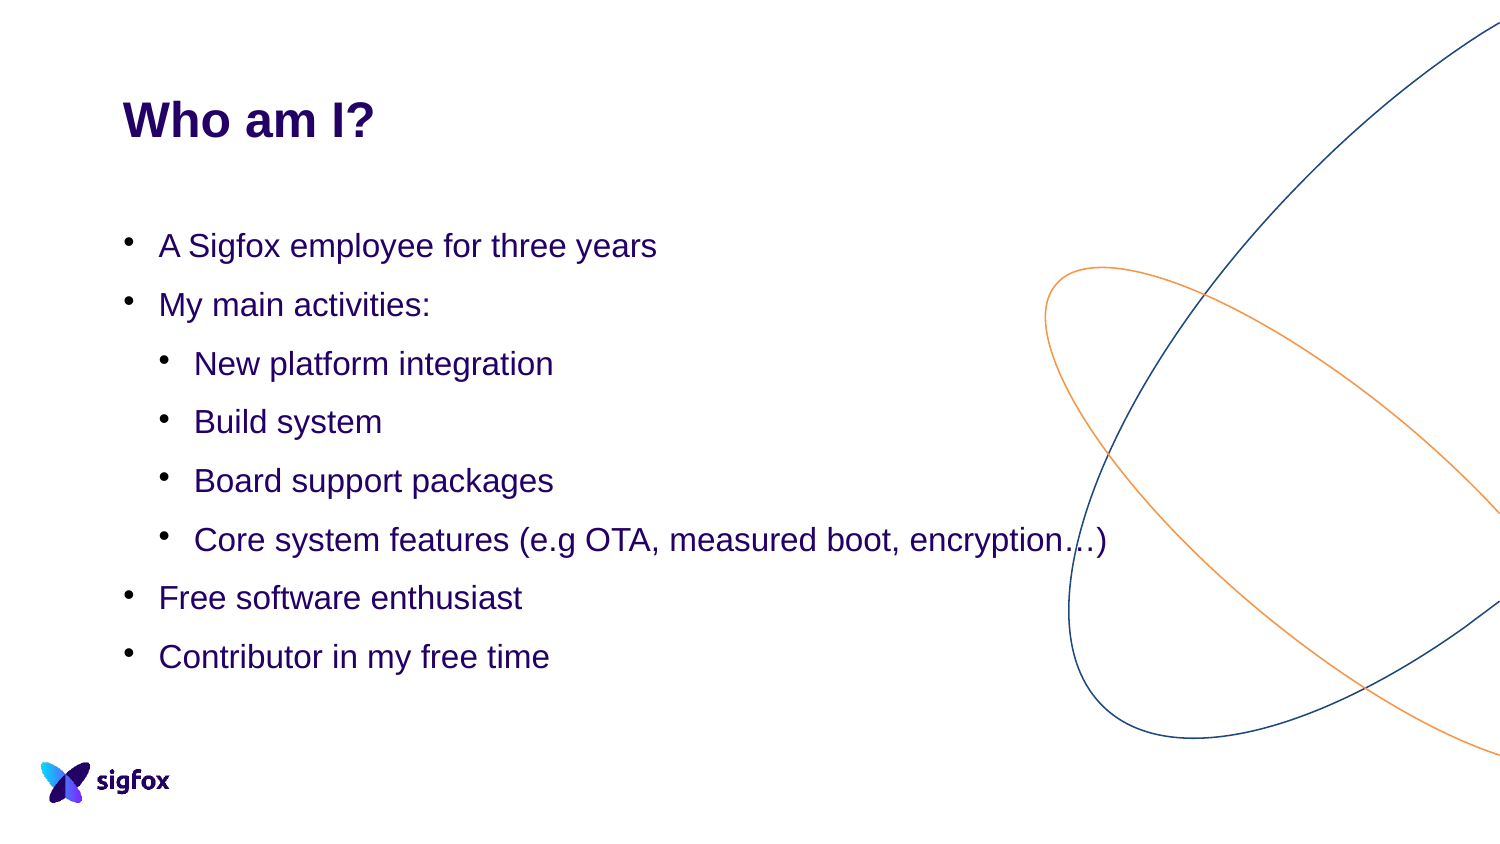

Who am I?
A Sigfox employee for three years
My main activities:
New platform integration
Build system
Board support packages
Core system features (e.g OTA, measured boot, encryption…)
Free software enthusiast
Contributor in my free time